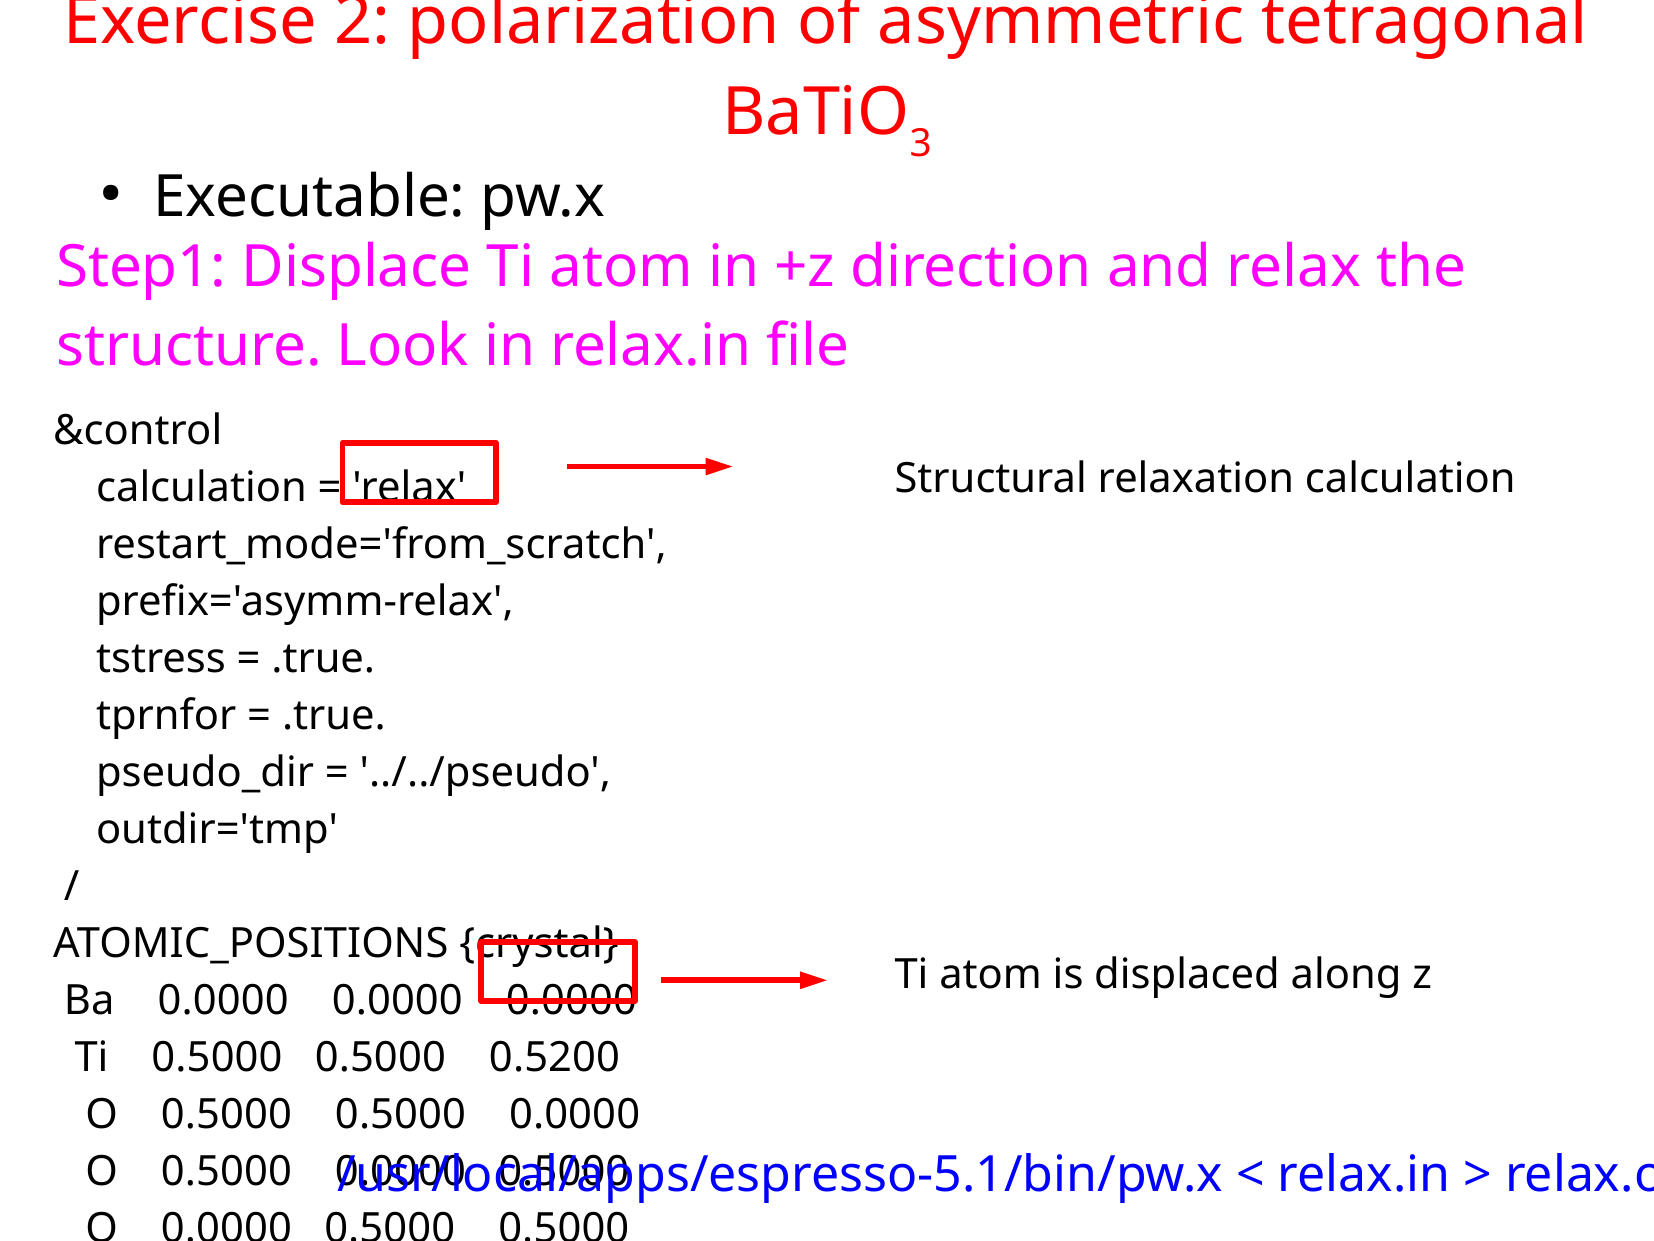

# Exercise 2: polarization of asymmetric tetragonal BaTiO3
Executable: pw.x
Step1: Displace Ti atom in +z direction and relax the structure. Look in relax.in file
&control
 calculation = 'relax'
 restart_mode='from_scratch',
 prefix='asymm-relax',
 tstress = .true.
 tprnfor = .true.
 pseudo_dir = '../../pseudo',
 outdir='tmp'
 /
ATOMIC_POSITIONS {crystal}
 Ba 0.0000 0.0000 0.0000
 Ti 0.5000 0.5000 0.5200
 O 0.5000 0.5000 0.0000
 O 0.5000 0.0000 0.5000
 O 0.0000 0.5000 0.5000
Structural relaxation calculation
Ti atom is displaced along z
/usr/local/apps/espresso-5.1/bin/pw.x < relax.in > relax.out